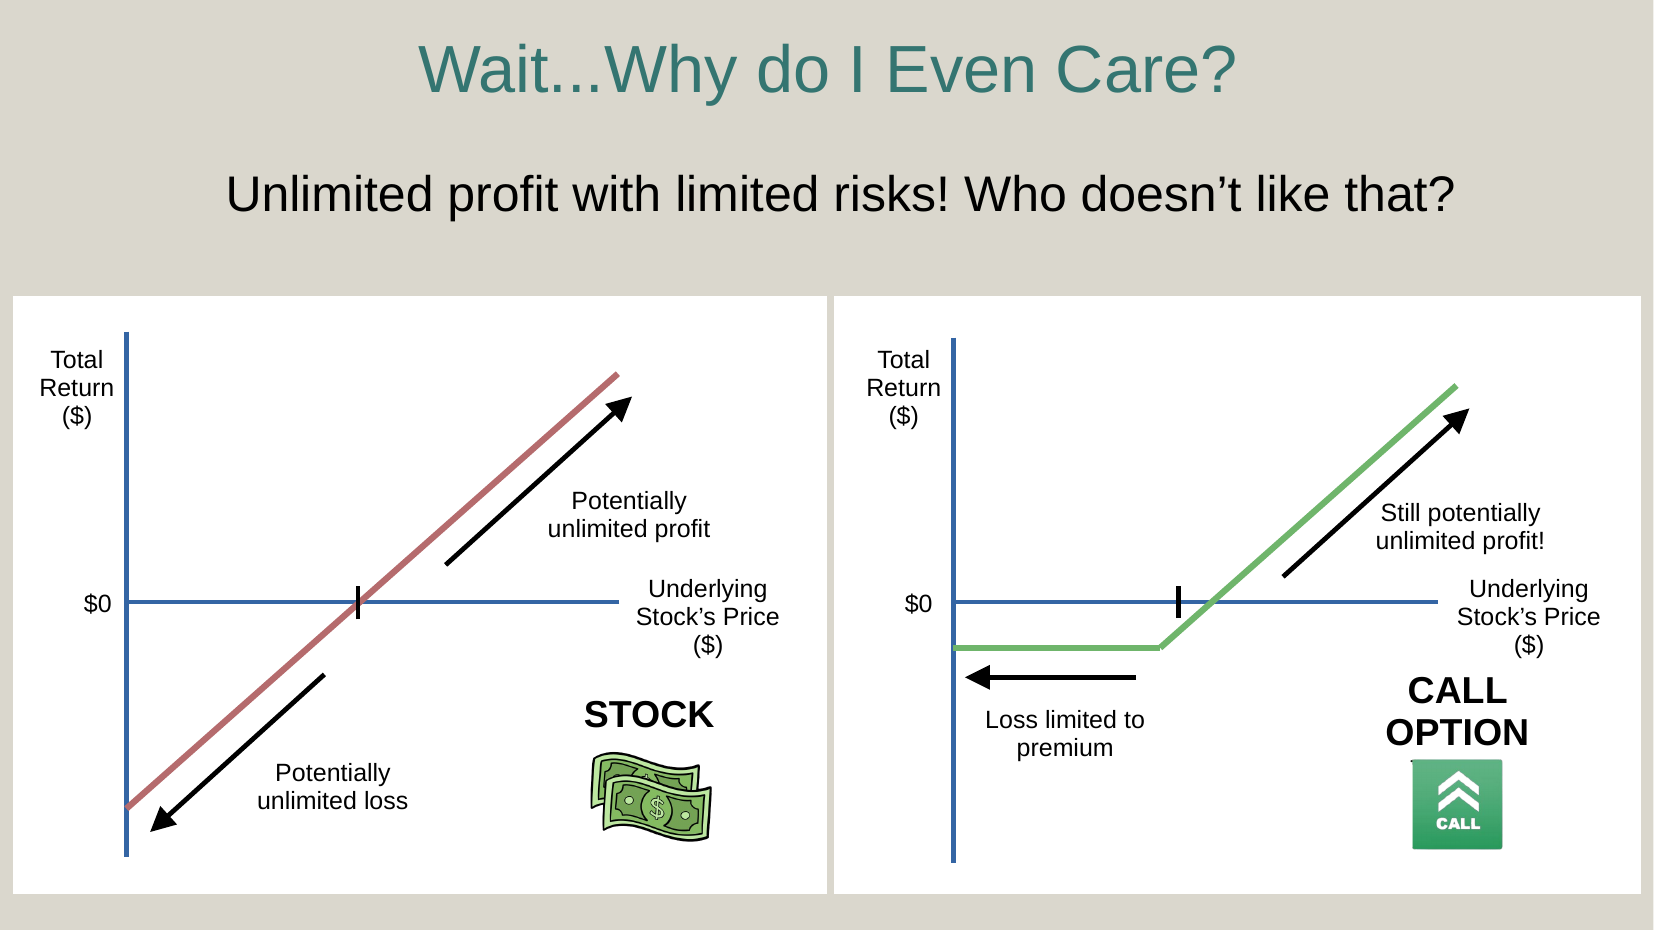

# Wait...Why do I Even Care?
Unlimited profit with limited risks! Who doesn’t like that?
Total Return ($)
Total Return ($)
Potentially unlimited profit
Still potentially unlimited profit!
Underlying Stock’s Price ($)
Underlying Stock’s Price ($)
$0
$0
CALL OPTION
STOCK
Loss limited to premium
Potentially unlimited loss